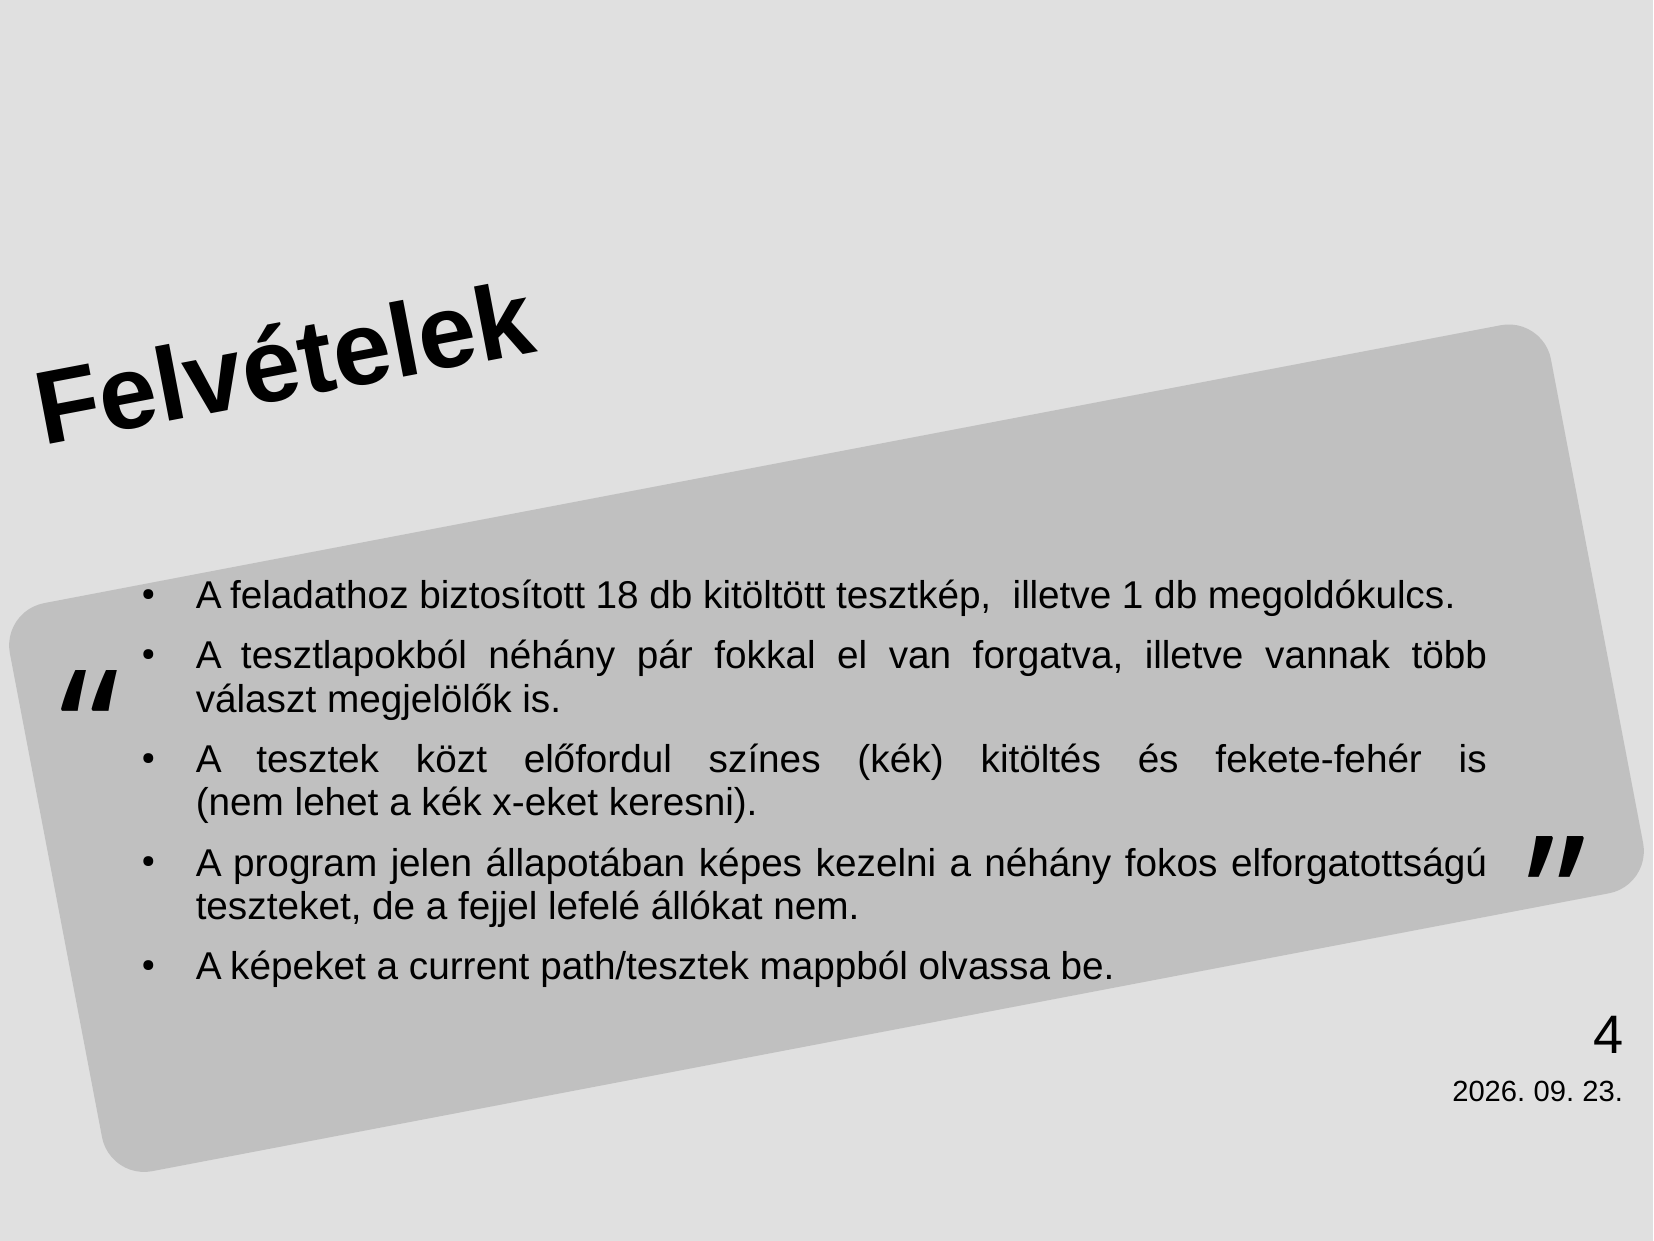

# Felvételek
A feladathoz biztosított 18 db kitöltött tesztkép, illetve 1 db megoldókulcs.
A tesztlapokból néhány pár fokkal el van forgatva, illetve vannak több választ megjelölők is.
A tesztek közt előfordul színes (kék) kitöltés és fekete-fehér is
(nem lehet a kék x-eket keresni).
A program jelen állapotában képes kezelni a néhány fokos elforgatottságú teszteket, de a fejjel lefelé állókat nem.
A képeket a current path/tesztek mappból olvassa be.
4